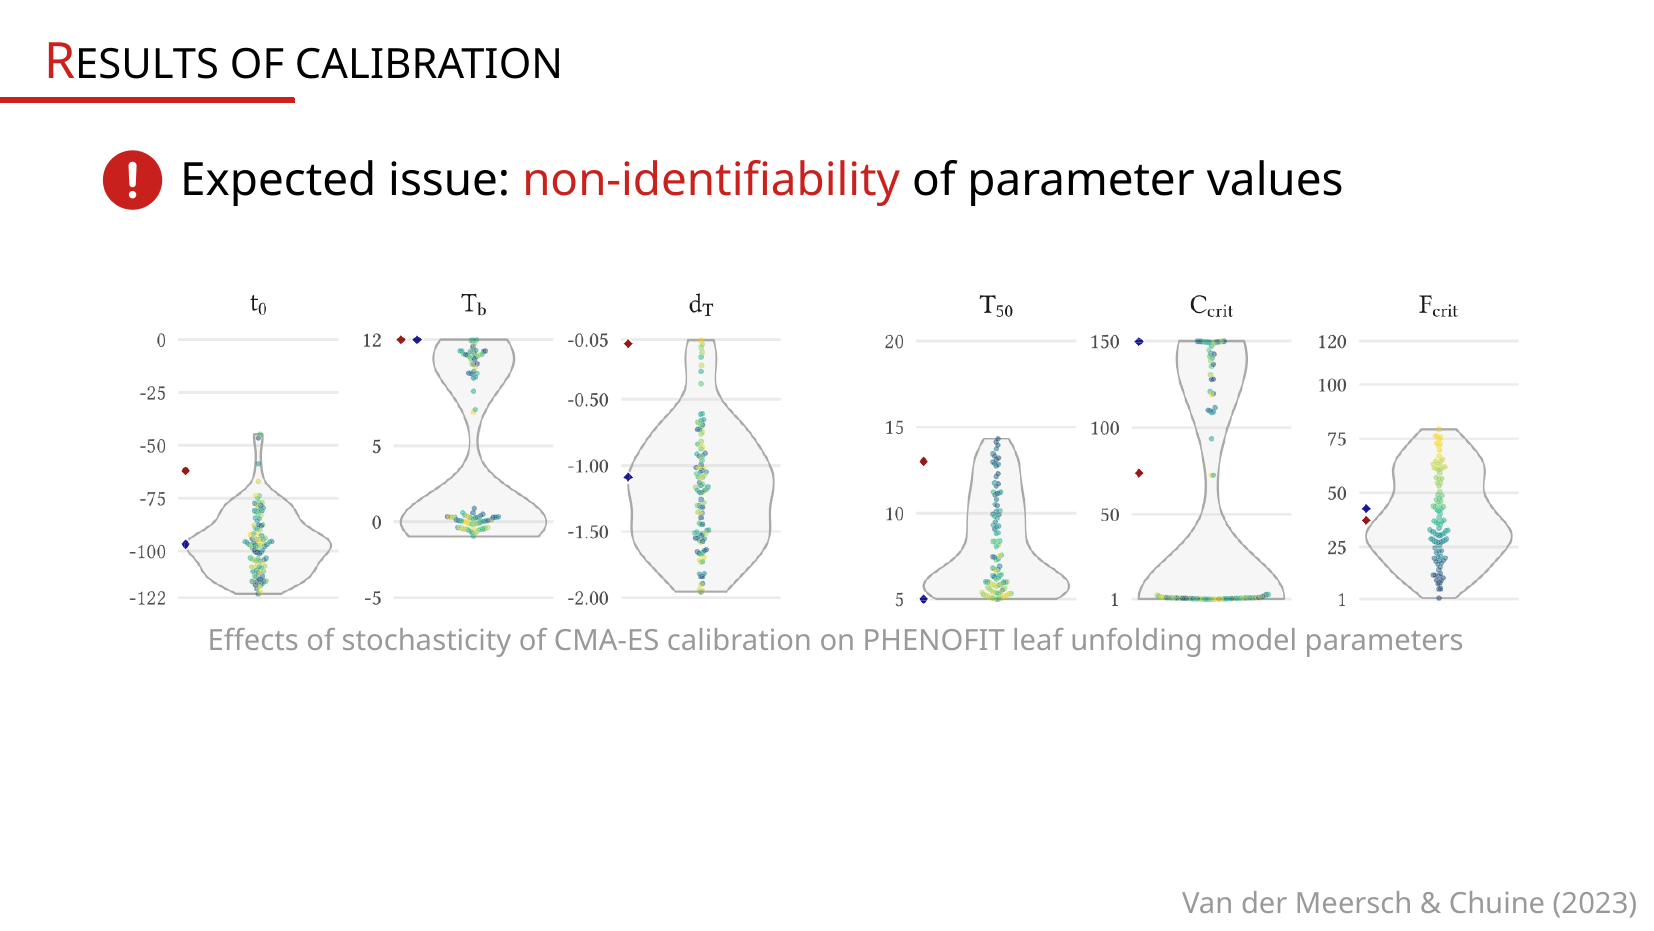

RESULTS OF CALIBRATION
Expected issue: non-identifiability of parameter values
Effects of stochasticity of CMA-ES calibration on PHENOFIT leaf unfolding model parameters
Van der Meersch & Chuine (2023)